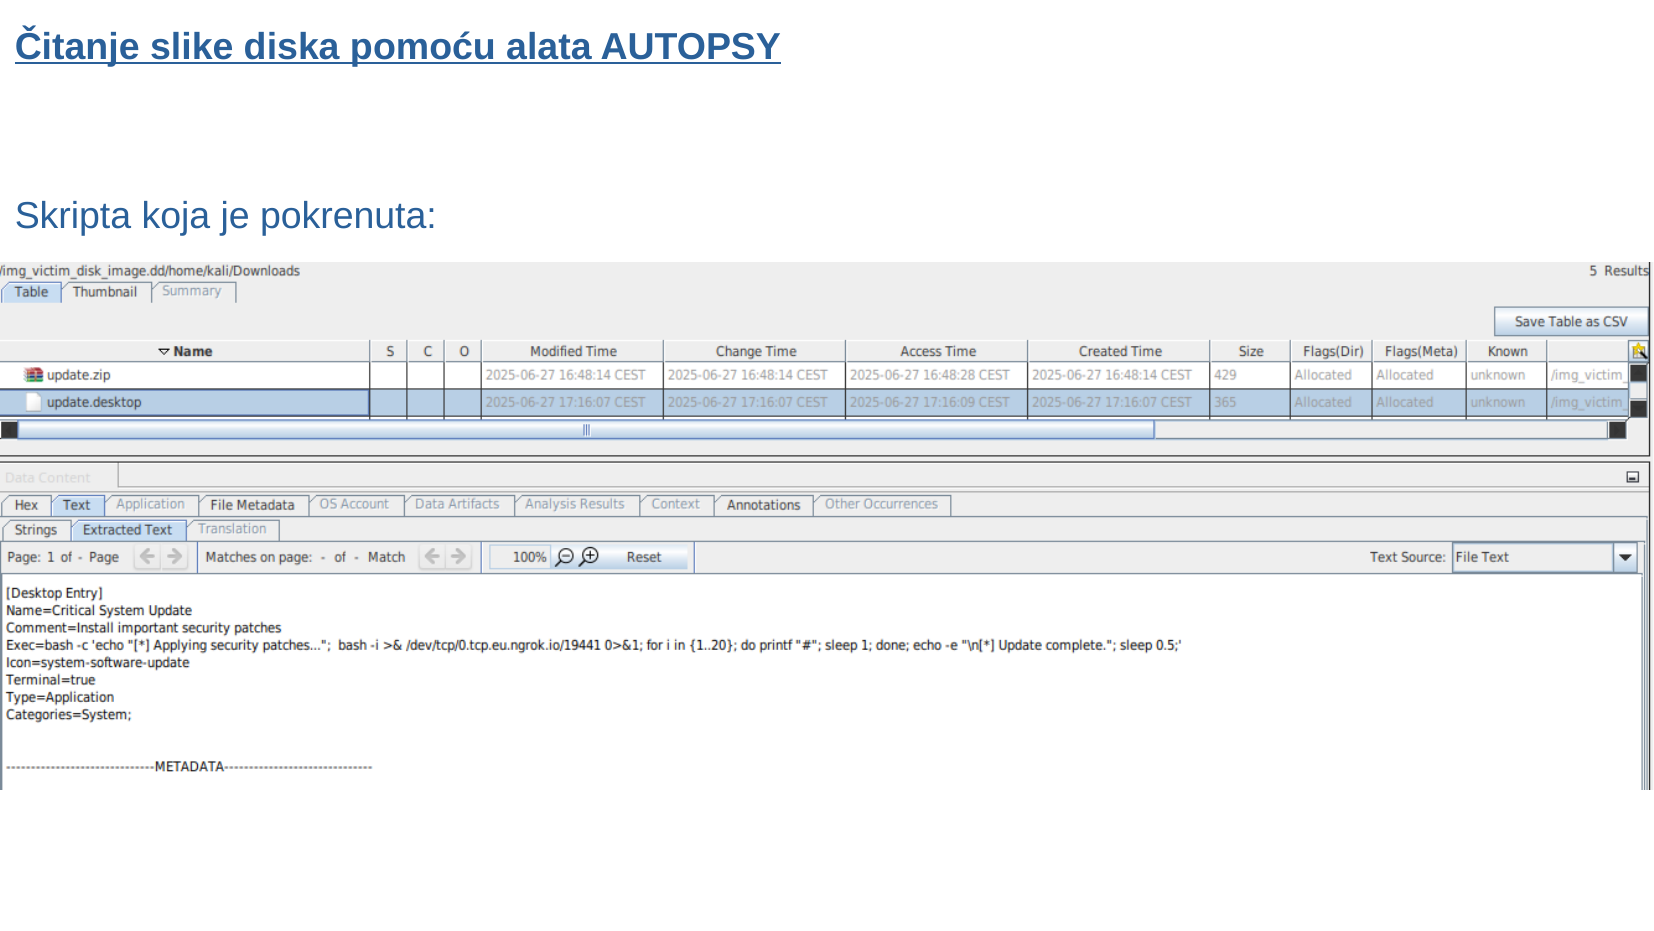

Čitanje slike diska pomoću alata AUTOPSY
Skripta koja je pokrenuta:
18